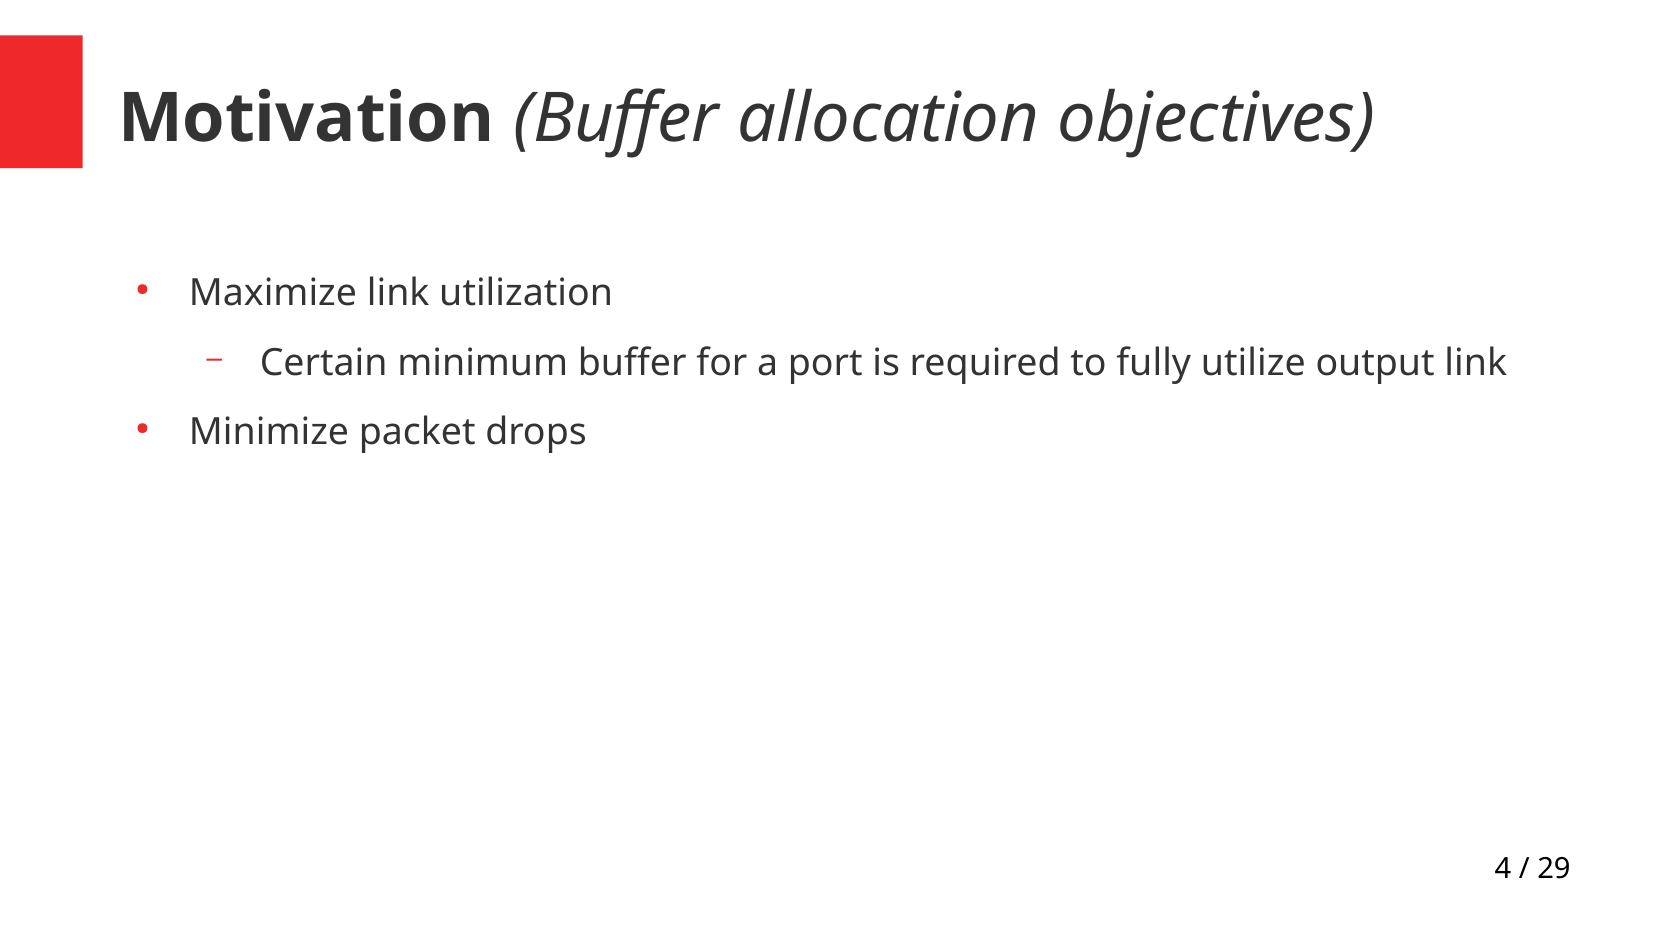

# Motivation (Buffer allocation objectives)
Maximize link utilization
Certain minimum buffer for a port is required to fully utilize output link
Minimize packet drops
4